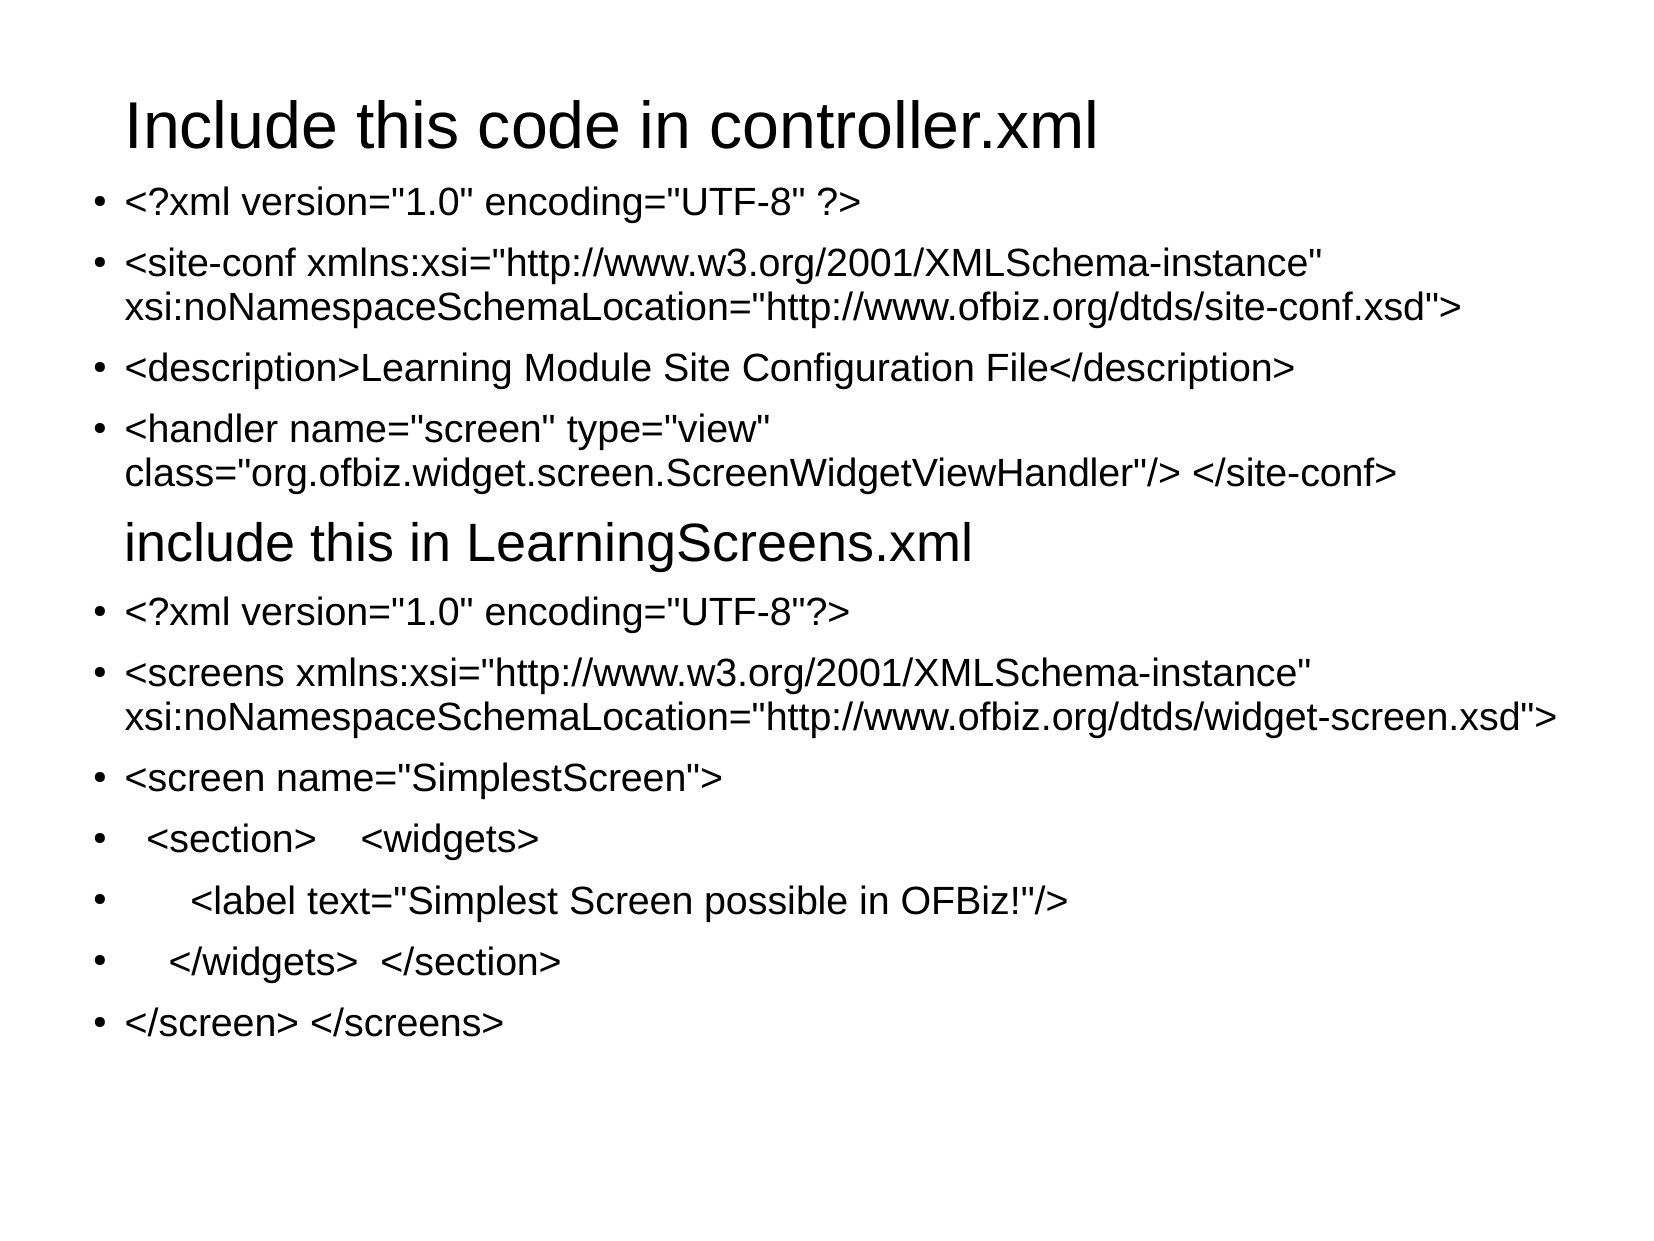

# Include this code in controller.xml
<?xml version="1.0" encoding="UTF-8" ?>
<site-conf xmlns:xsi="http://www.w3.org/2001/XMLSchema-instance" xsi:noNamespaceSchemaLocation="http://www.ofbiz.org/dtds/site-conf.xsd">
<description>Learning Module Site Configuration File</description>
<handler name="screen" type="view" class="org.ofbiz.widget.screen.ScreenWidgetViewHandler"/> </site-conf>
include this in LearningScreens.xml
<?xml version="1.0" encoding="UTF-8"?>
<screens xmlns:xsi="http://www.w3.org/2001/XMLSchema-instance" xsi:noNamespaceSchemaLocation="http://www.ofbiz.org/dtds/widget-screen.xsd">
<screen name="SimplestScreen">
 <section> <widgets>
 <label text="Simplest Screen possible in OFBiz!"/>
 </widgets> </section>
</screen> </screens>